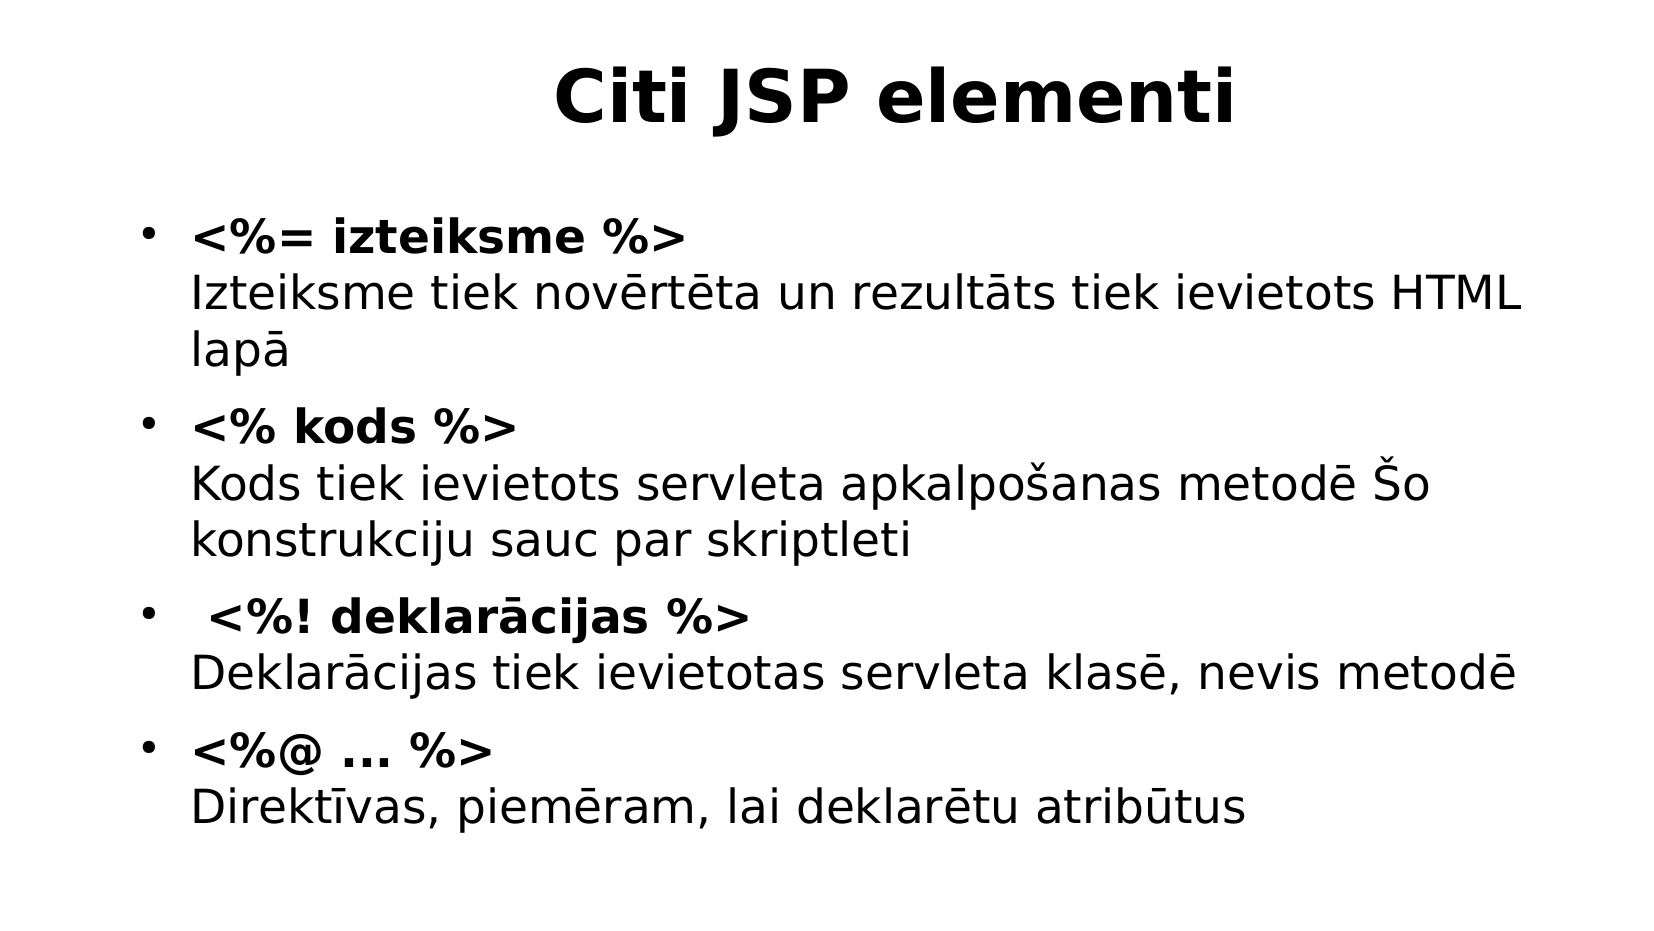

# Citi JSP elementi
<%= izteiksme %>
Izteiksme tiek novērtēta un rezultāts tiek ievietots HTML lapā
<% kods %>
Kods tiek ievietots servleta apkalpošanas metodē Šo konstrukciju sauc par skriptleti
 <%! deklarācijas %>
Deklarācijas tiek ievietotas servleta klasē, nevis metodē
<%@ ... %>
Direktīvas, piemēram, lai deklarētu atribūtus